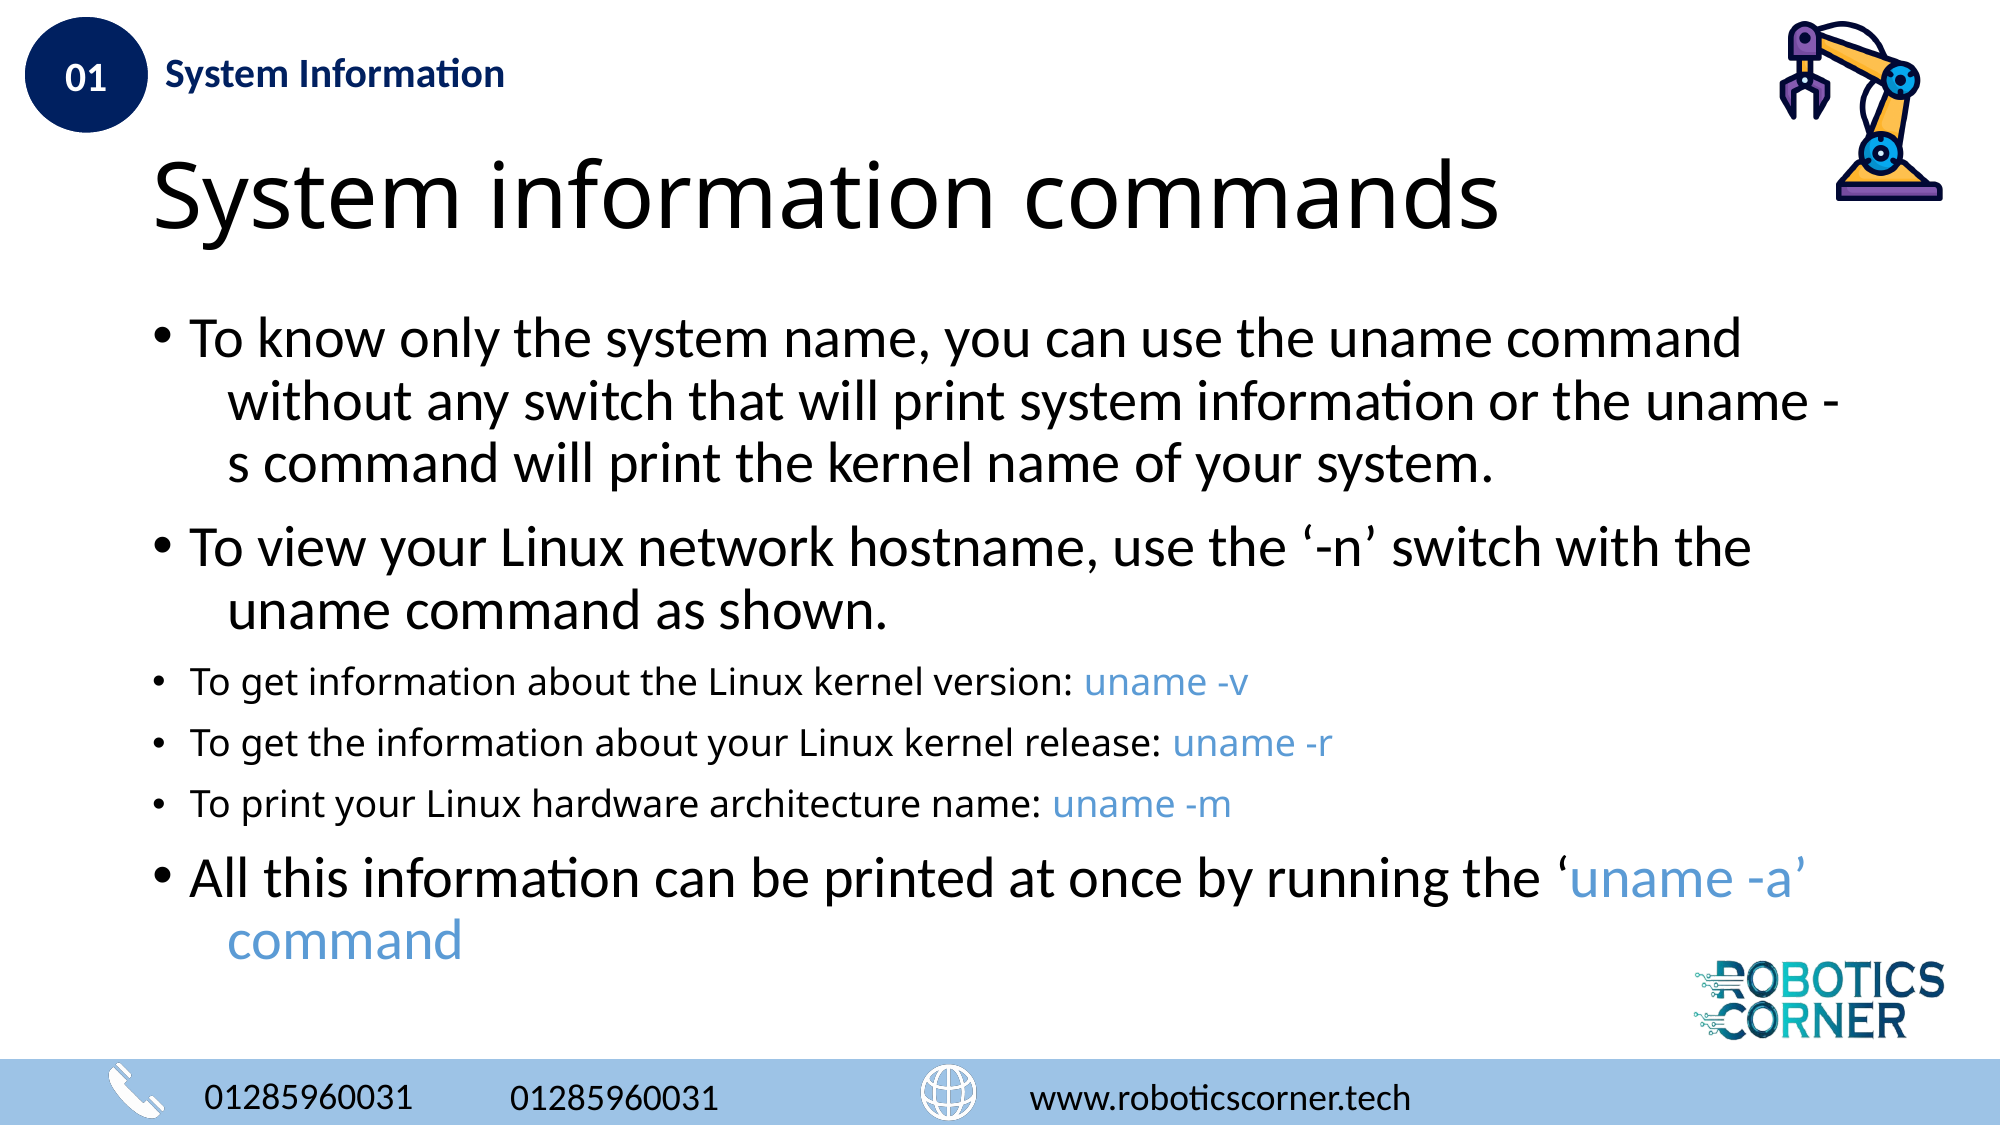

01
System Information
# System information commands
To know only the system name, you can use the uname command without any switch that will print system information or the uname -s command will print the kernel name of your system.
To view your Linux network hostname, use the ‘-n’ switch with the uname command as shown.
To get information about the Linux kernel version: uname -v
To get the information about your Linux kernel release: uname -r
To print your Linux hardware architecture name: uname -m
All this information can be printed at once by running the ‘uname -a’ command
01285960031
01285960031
www.roboticscorner.tech